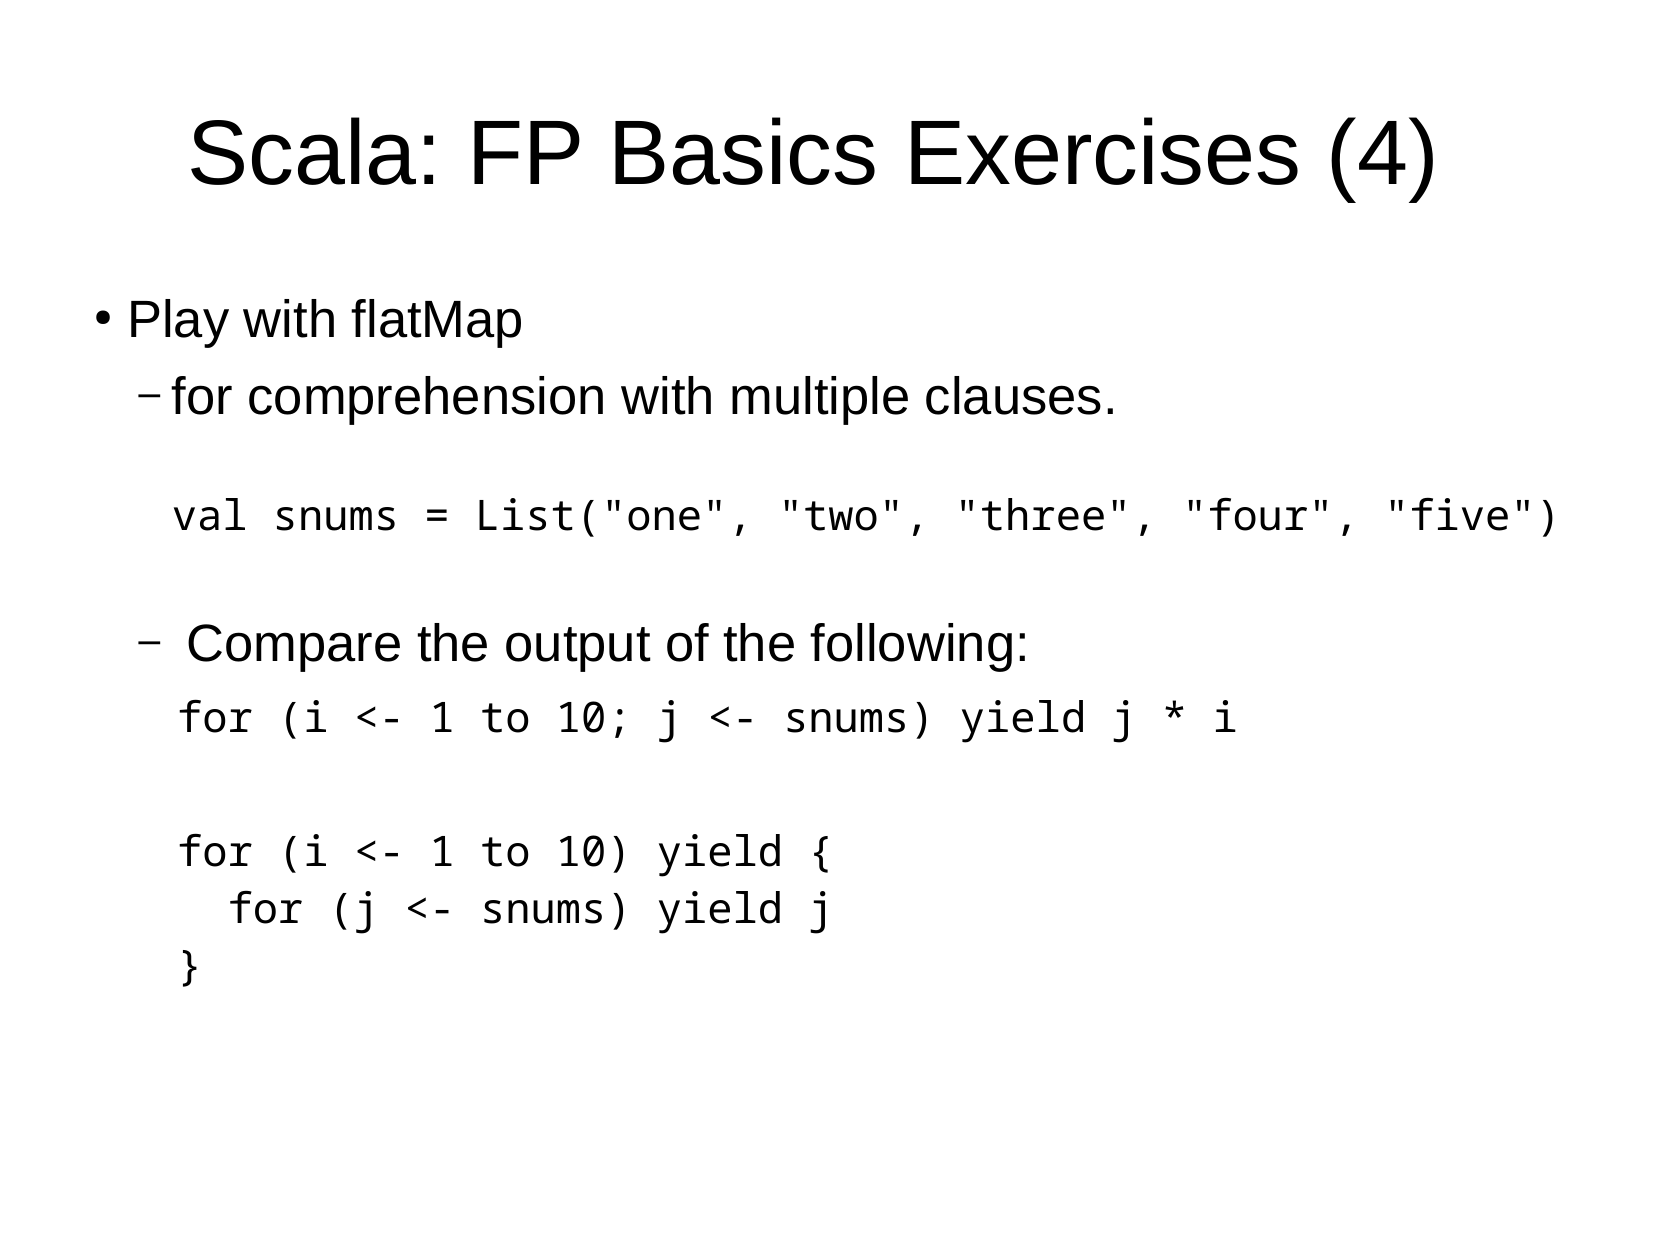

# Scala: FP Basics Exercises (4)
Play with flatMap
for comprehension with multiple clauses.
val snums = List("one", "two", "three", "four", "five")
 Compare the output of the following:
for (i <- 1 to 10; j <- snums) yield j * i
for (i <- 1 to 10) yield {
 for (j <- snums) yield j
}